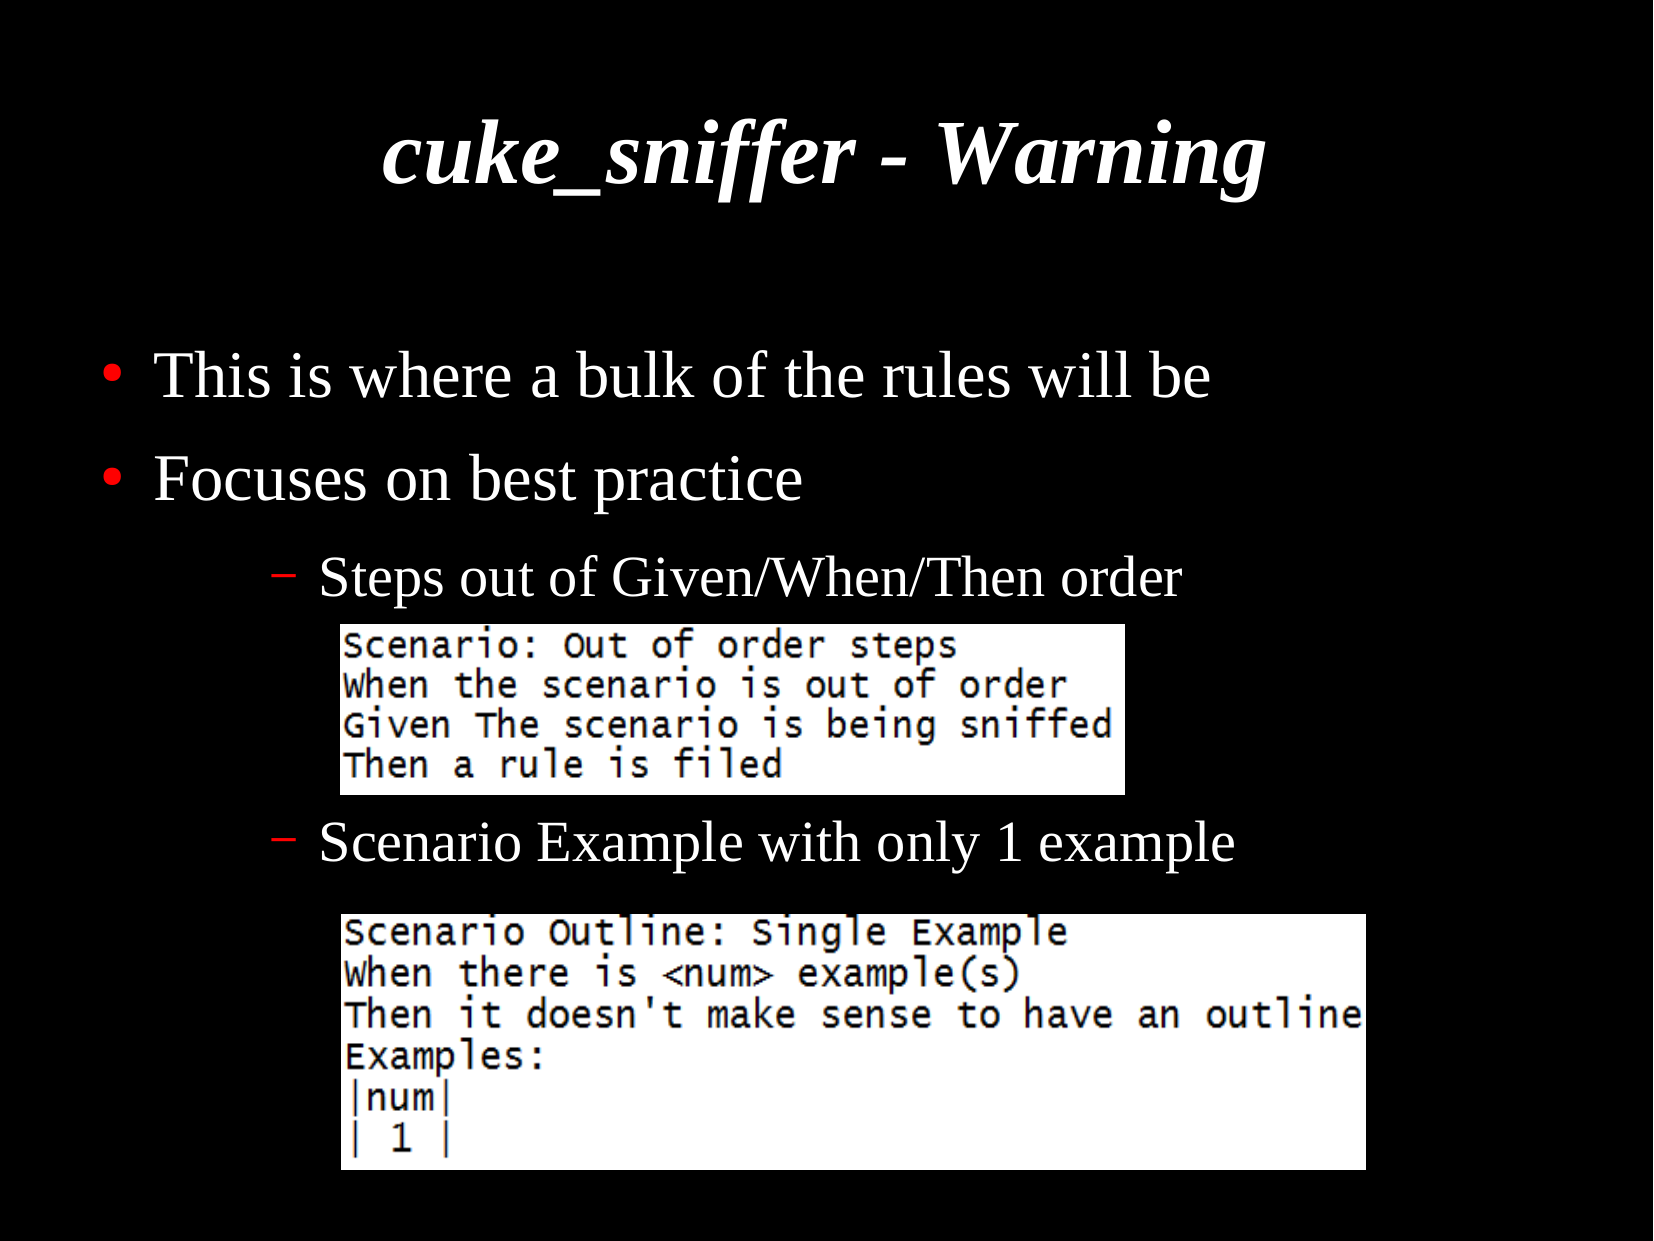

# cuke_sniffer - Warning
This is where a bulk of the rules will be
Focuses on best practice
Steps out of Given/When/Then order
Scenario Example with only 1 example